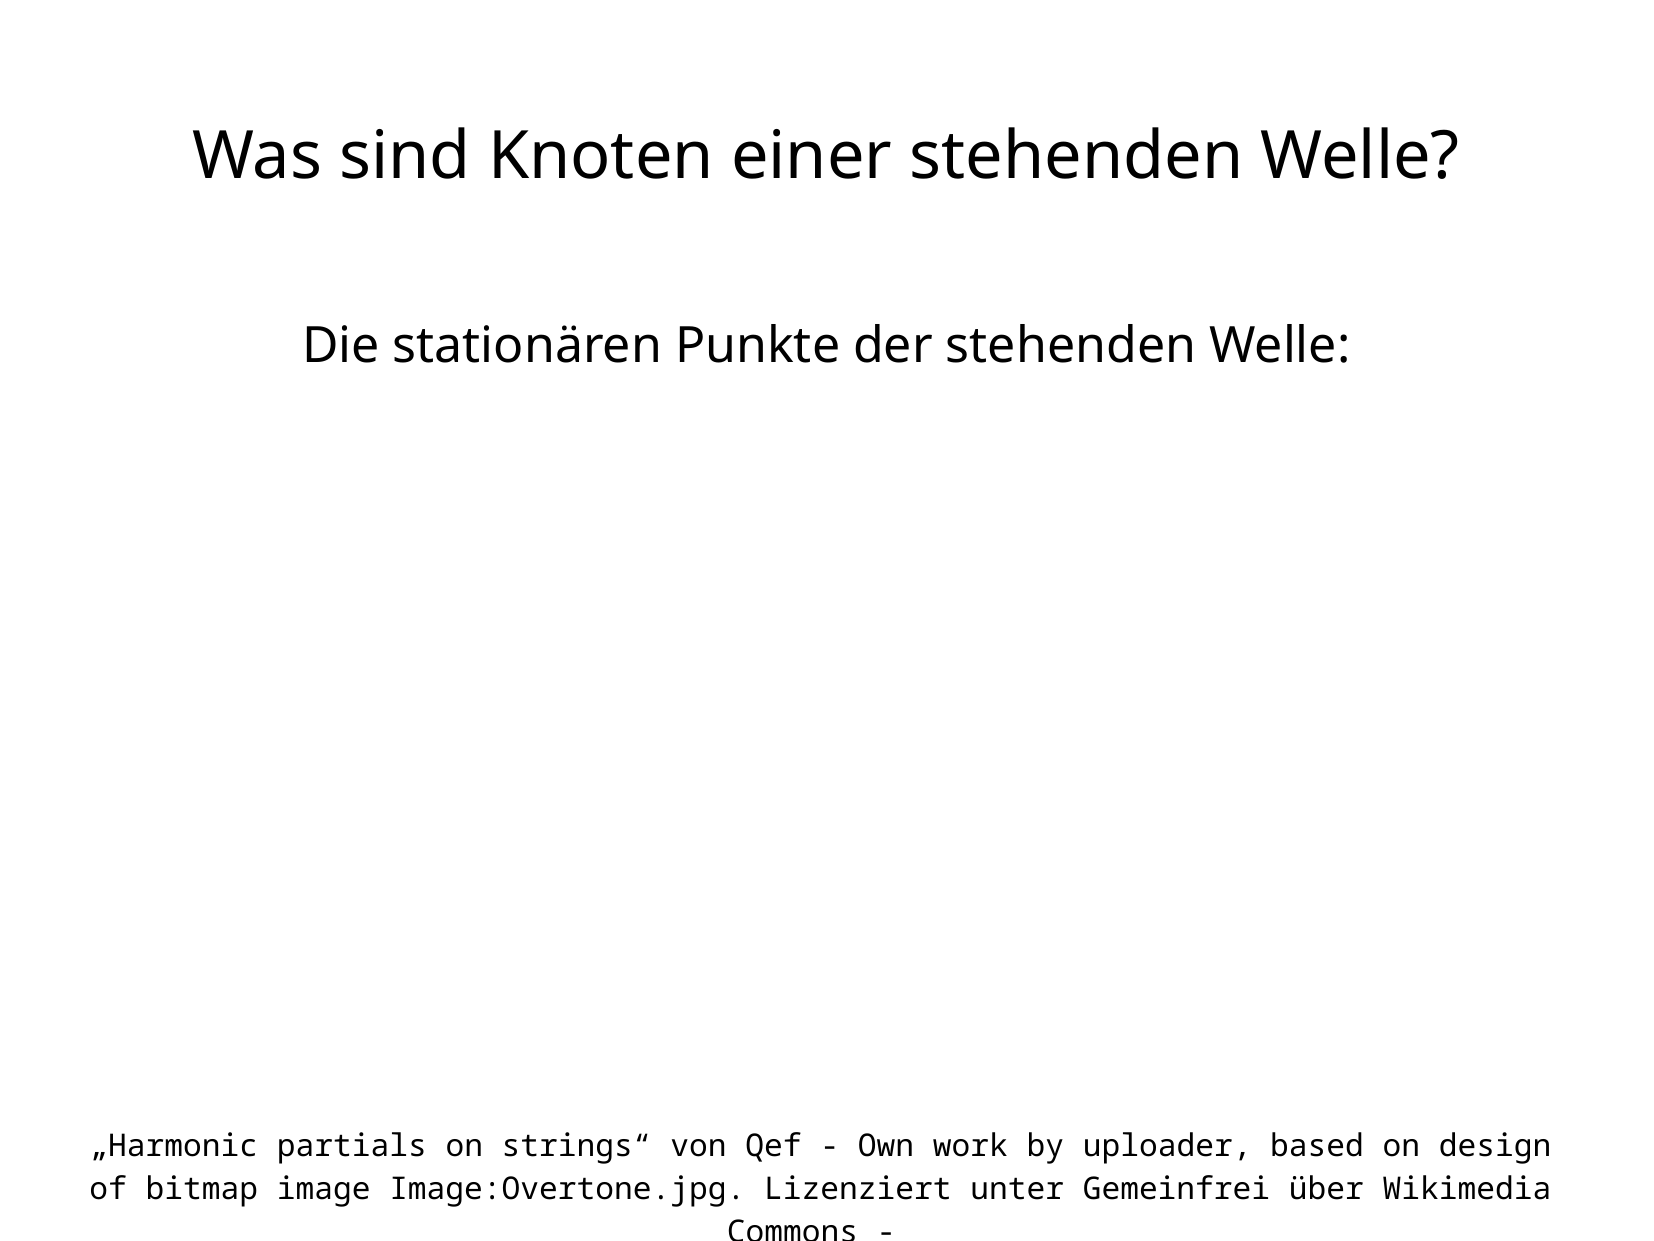

# Was sind Knoten einer stehenden Welle?
Die stationären Punkte der stehenden Welle:
„Harmonic partials on strings“ von Qef - Own work by uploader, based on design of bitmap image Image:Overtone.jpg. Lizenziert unter Gemeinfrei über Wikimedia Commons - https://commons.wikimedia.org/wiki/File:Harmonic_partials_on_strings.svg